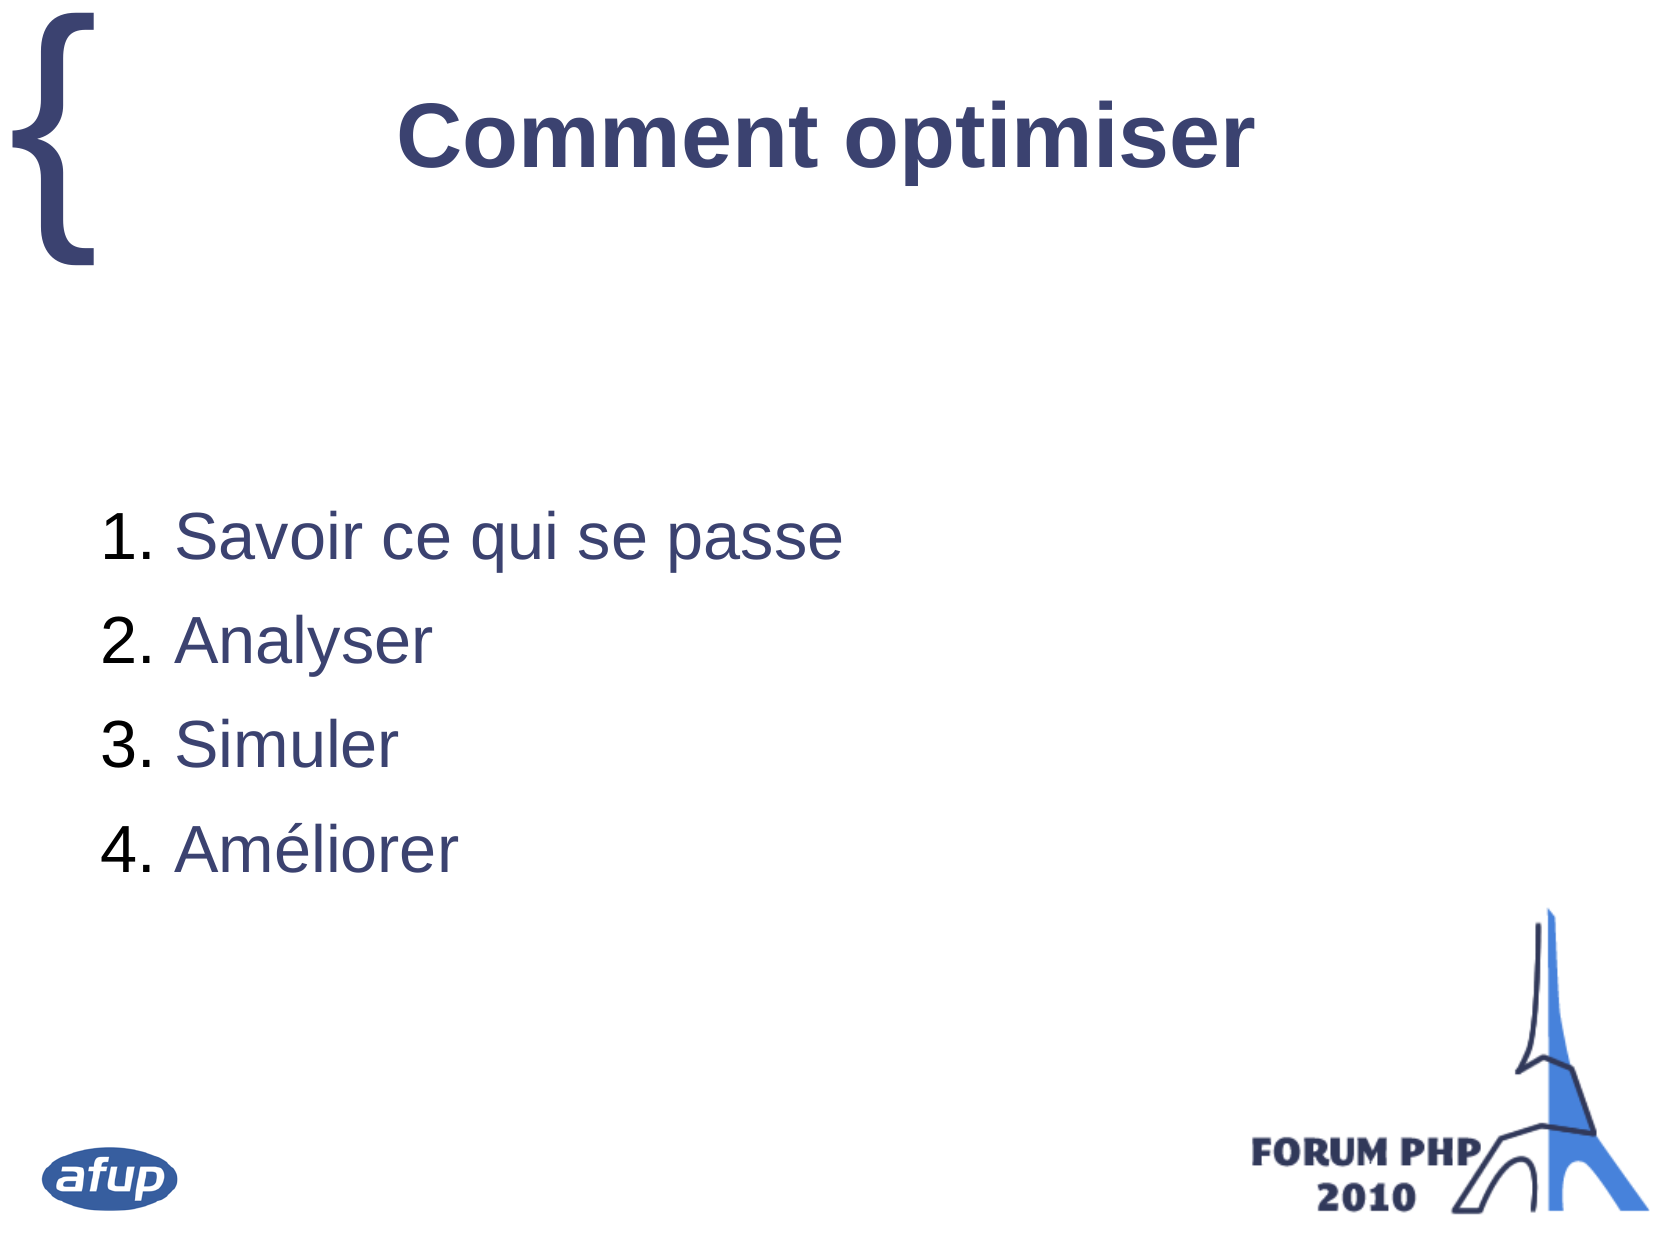

# Comment optimiser
 Savoir ce qui se passe
 Analyser
 Simuler
 Améliorer